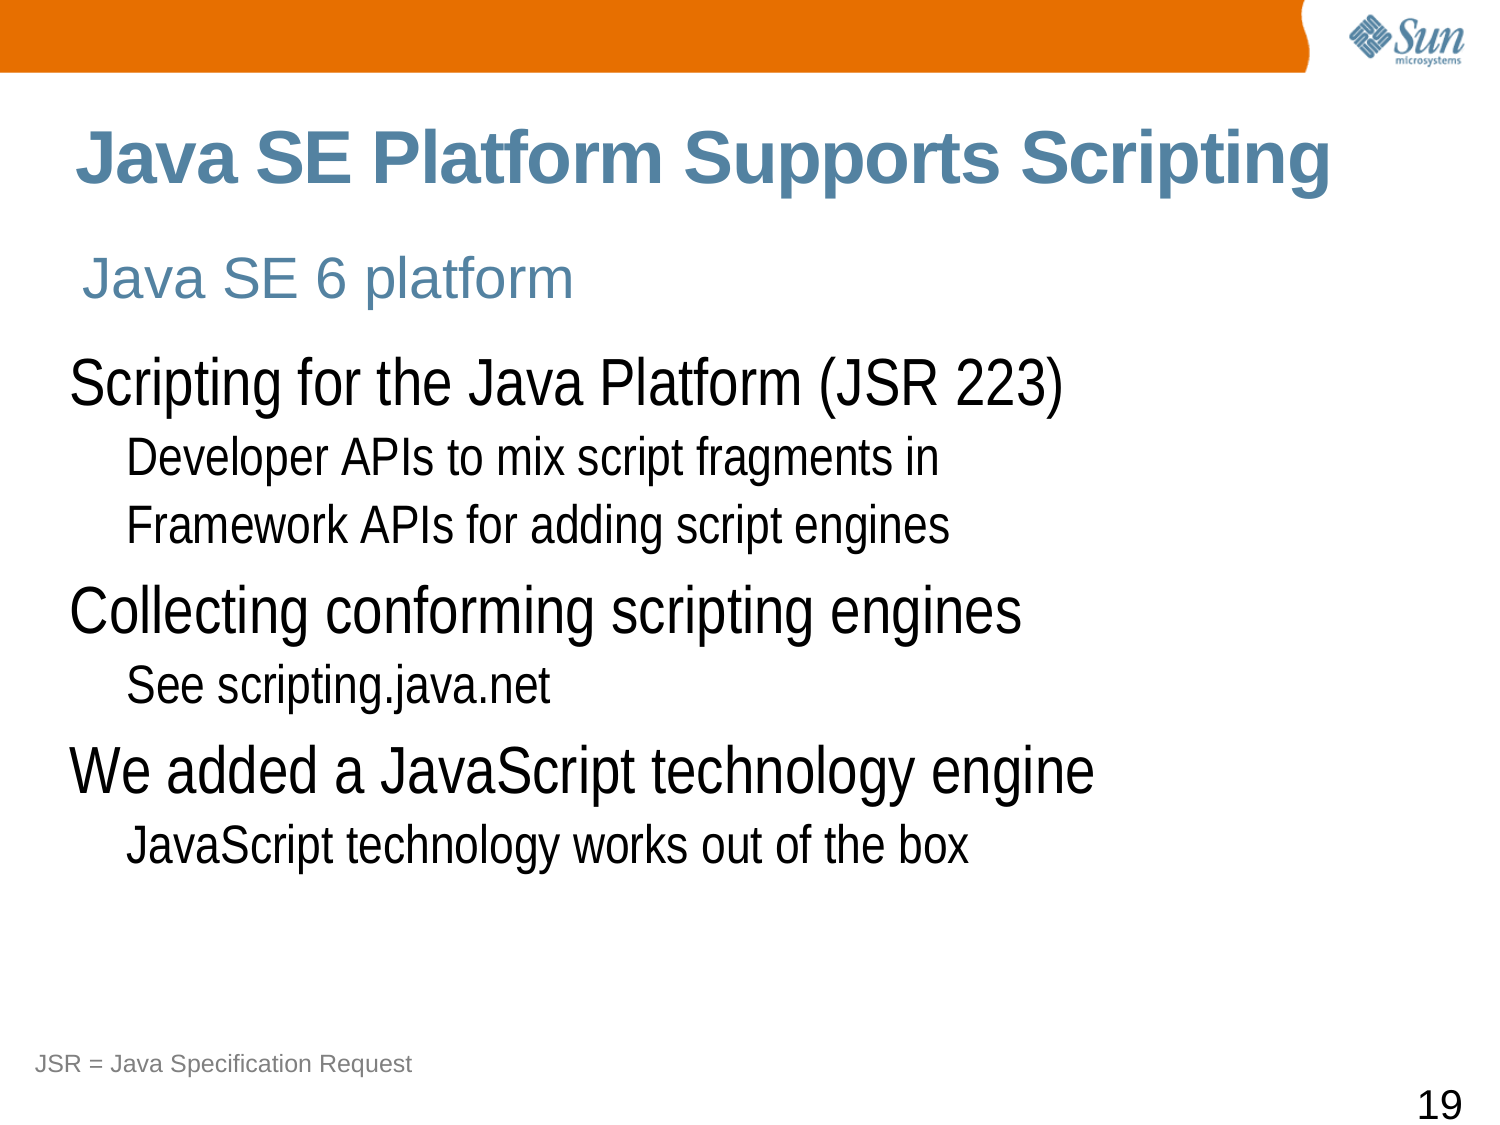

# Java SE Platform Supports Scripting
Java SE 6 platform
Scripting for the Java Platform (JSR 223)
Developer APIs to mix script fragments in
Framework APIs for adding script engines
Collecting conforming scripting engines
See scripting.java.net
We added a JavaScript technology engine
JavaScript technology works out of the box
JSR = Java Specification Request